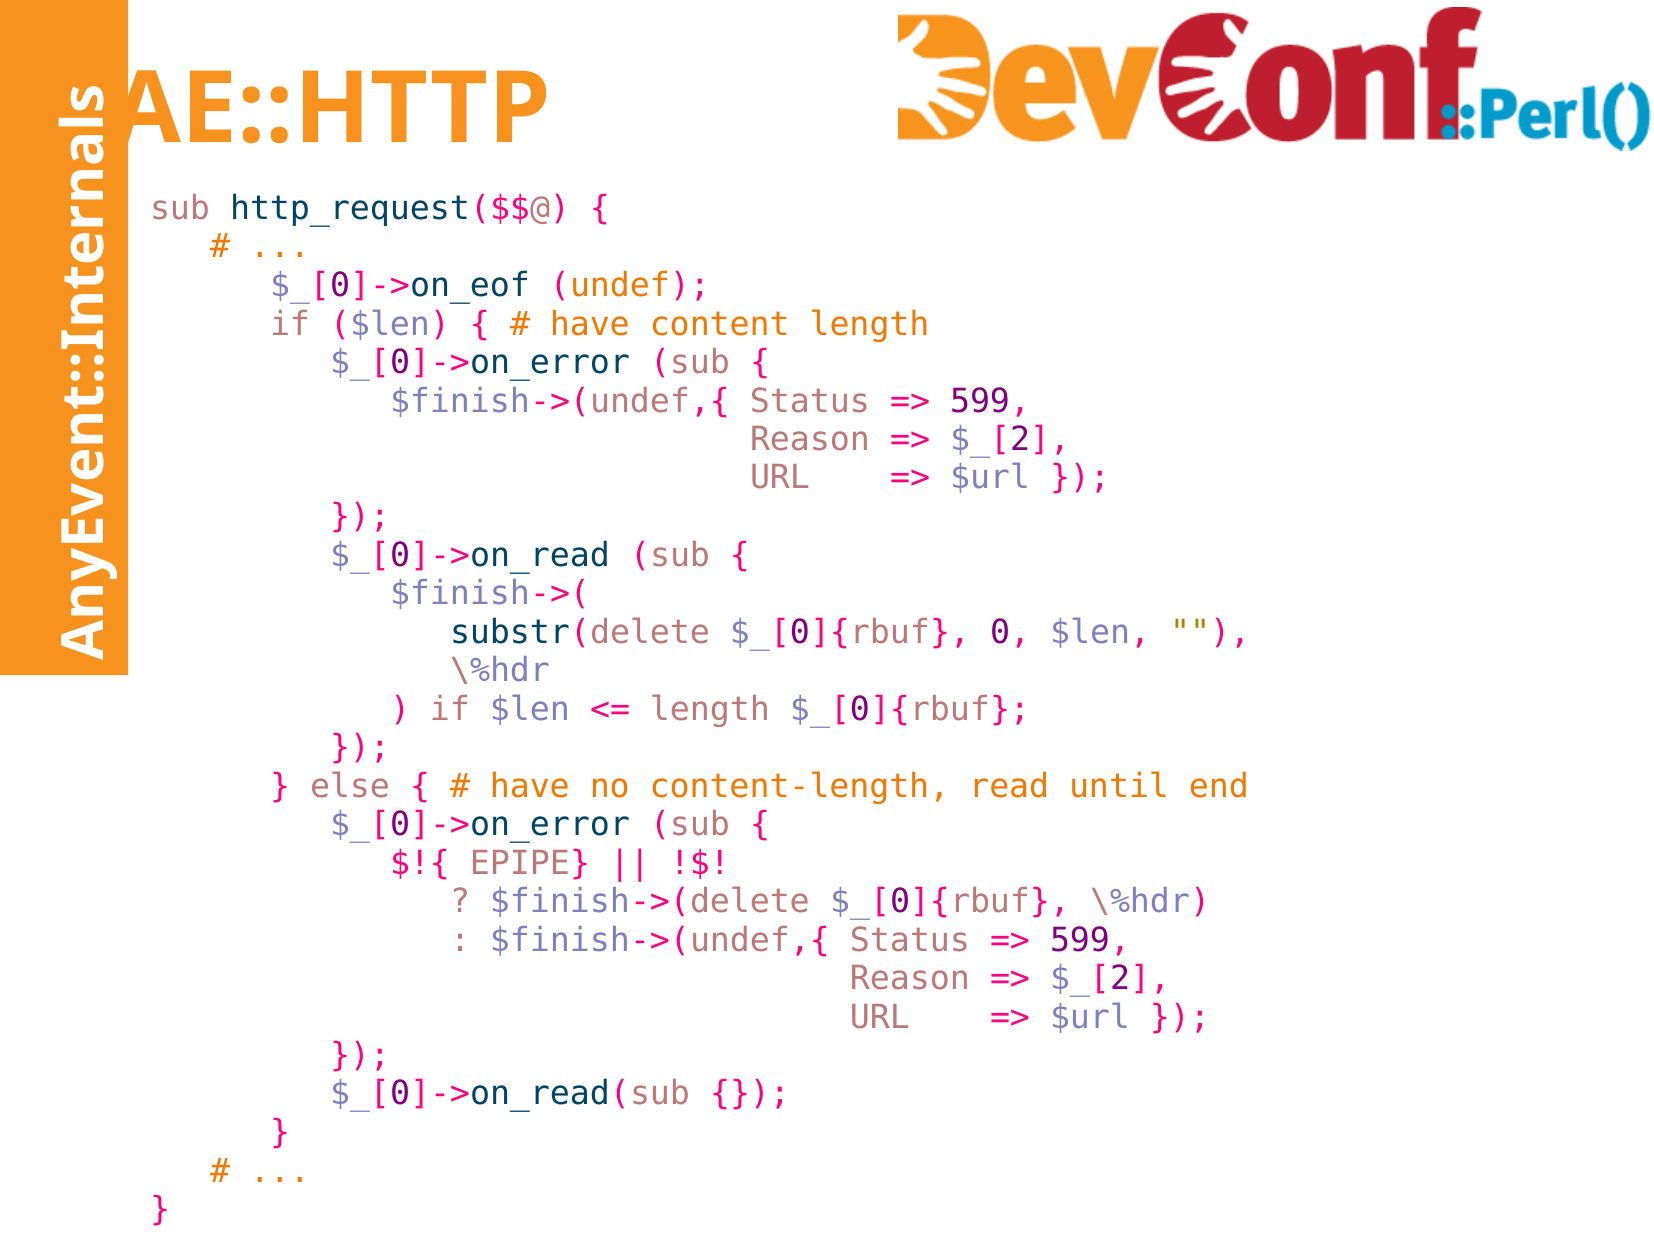

# AE::HTTP
sub http_request($$@) {
 # ...
 $_[0]->on_eof (undef);
 if ($len) { # have content length
 $_[0]->on_error (sub {
 $finish->(undef,{ Status => 599,
 Reason => $_[2],
 URL => $url });
 });
 $_[0]->on_read (sub {
 $finish->(
 substr(delete $_[0]{rbuf}, 0, $len, ""),
 \%hdr
 ) if $len <= length $_[0]{rbuf};
 });
 } else { # have no content-length, read until end
 $_[0]->on_error (sub {
 $!{ EPIPE} || !$!
 ? $finish->(delete $_[0]{rbuf}, \%hdr)
 : $finish->(undef,{ Status => 599,
 Reason => $_[2],
 URL => $url });
 });
 $_[0]->on_read(sub {});
 }
 # ...
}
 AnyEvent::Internals